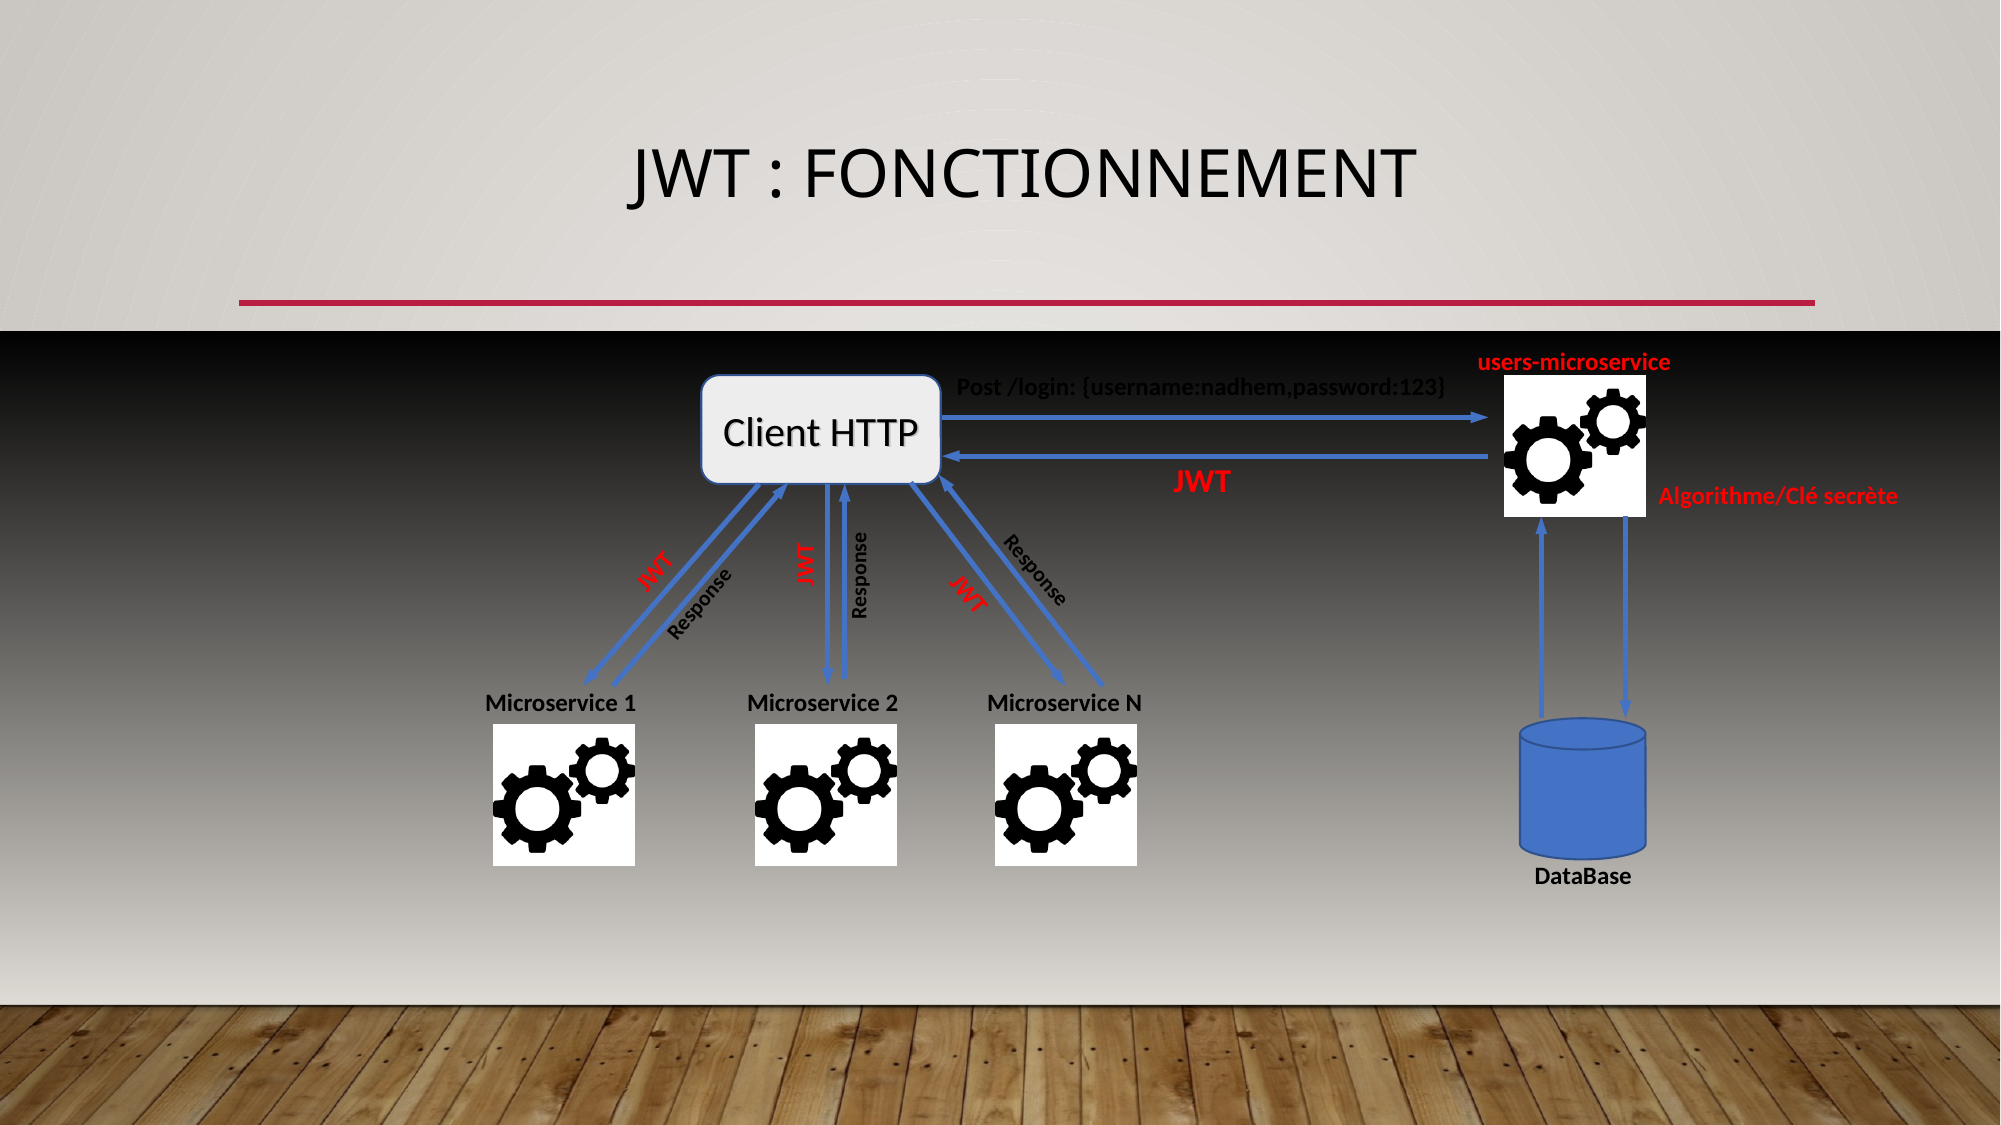

# JWT : Fonctionnement
users-microservice
Post /login: {username:nadhem,password:123}
Client HTTP
JWT
Algorithme/Clé secrète
JWT
JWT
Response
Response
JWT
Response
Microservice 1
Microservice 2
Microservice N
DataBase